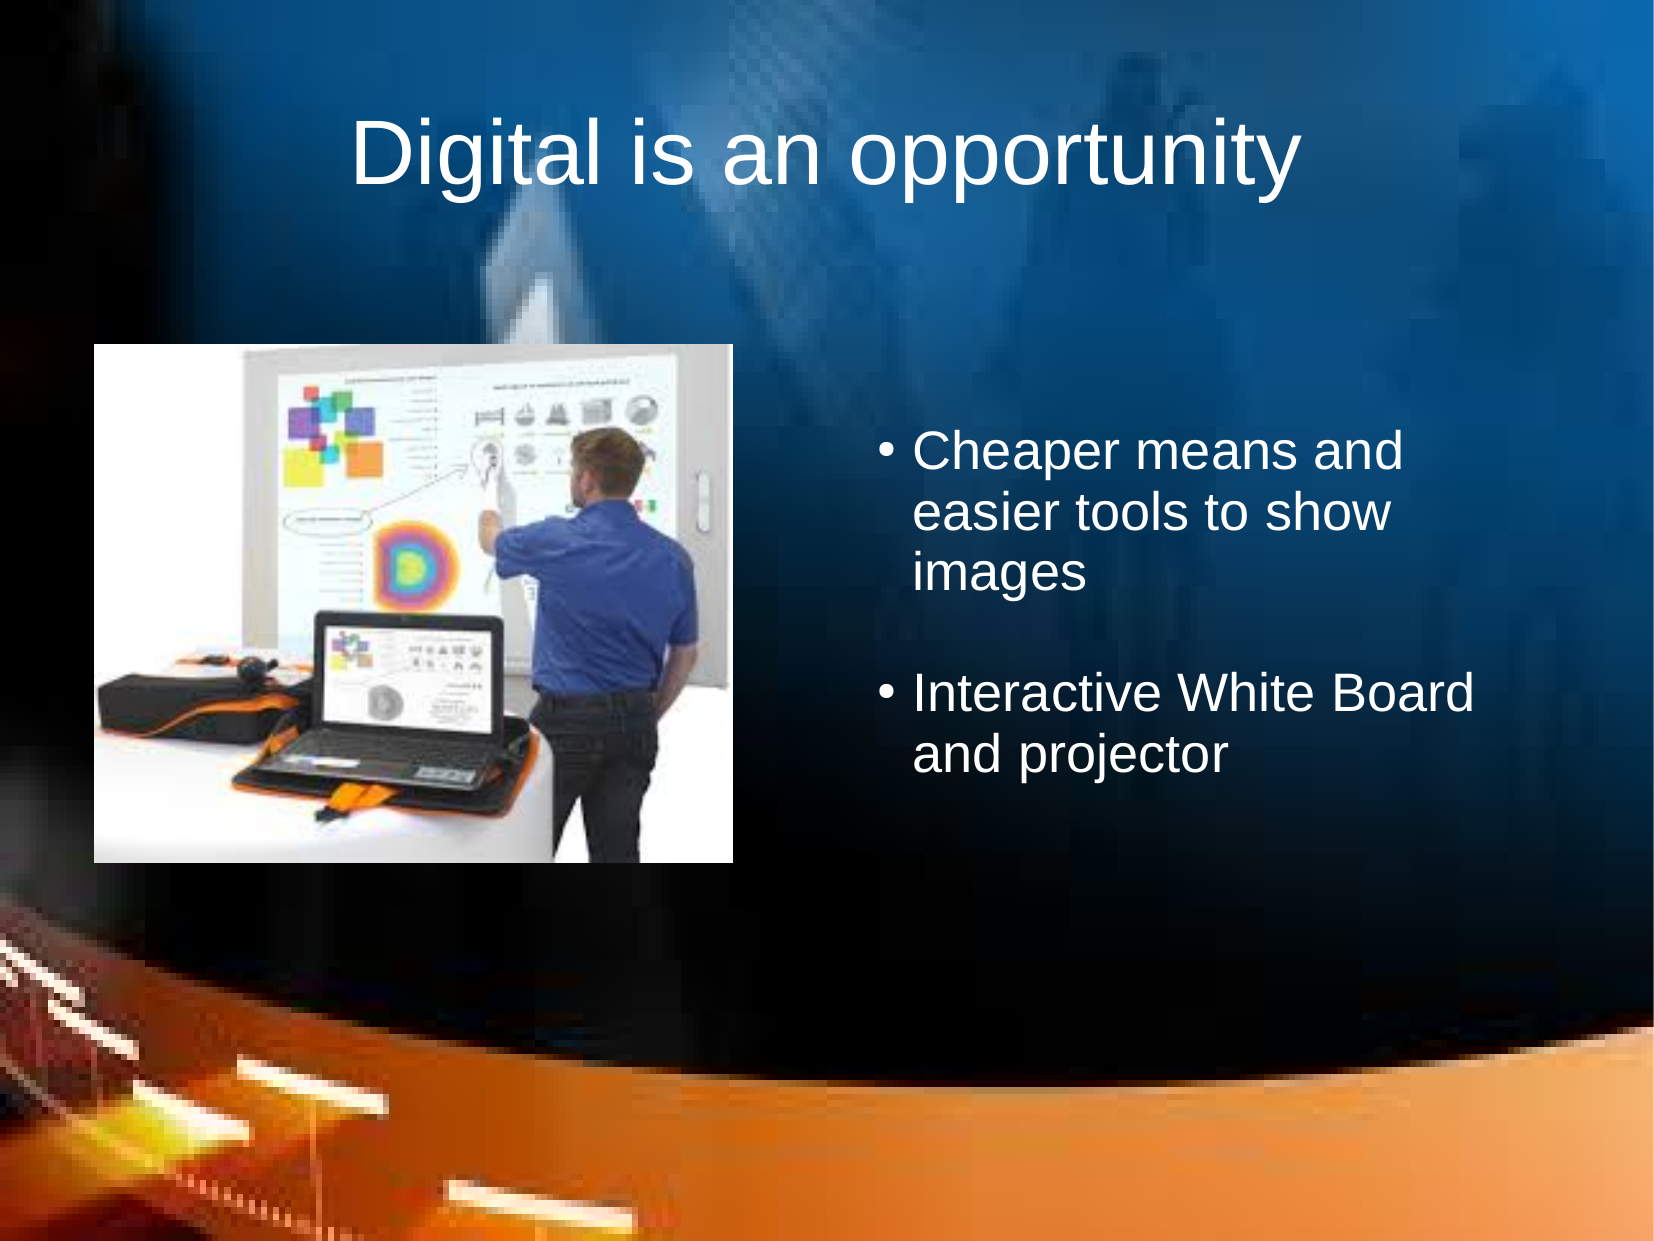

# Digital is an opportunity
Cheaper means and easier tools to show images
Interactive White Board and projector